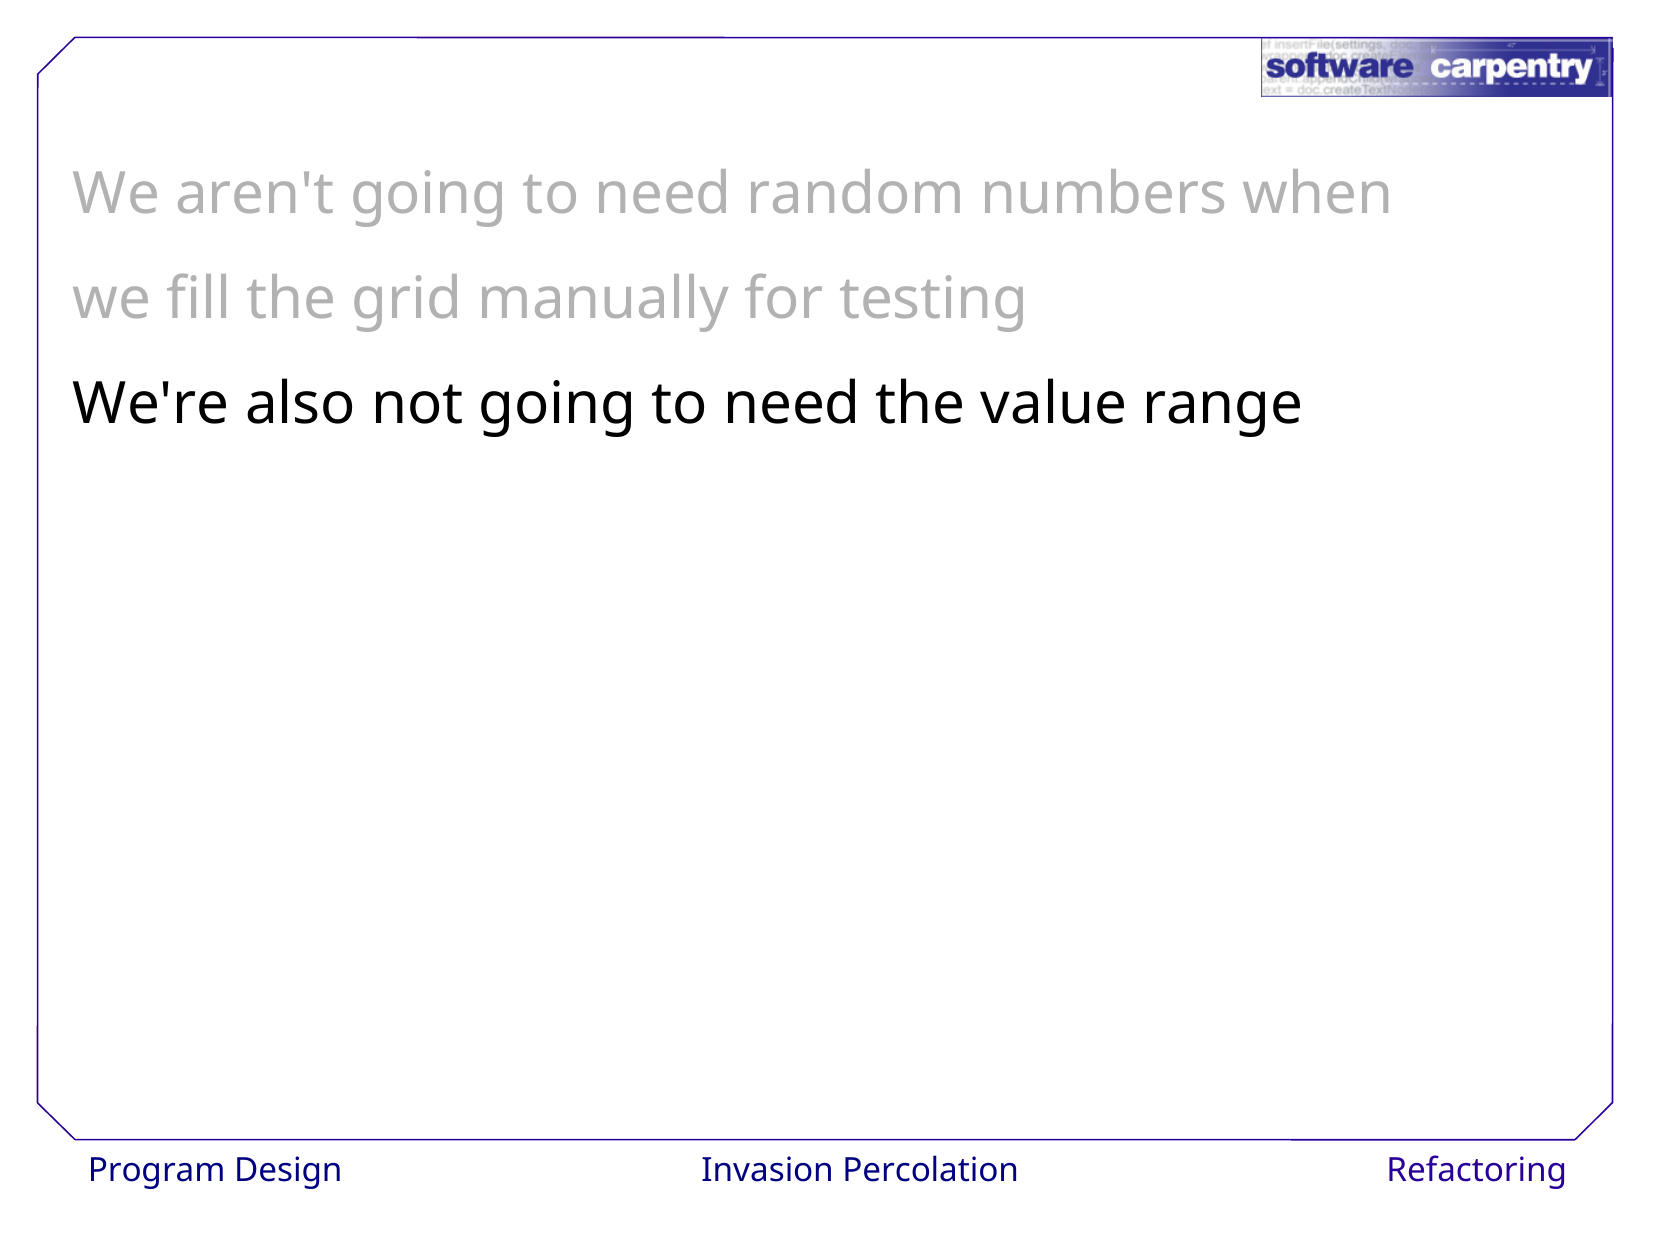

We aren't going to need random numbers when
we fill the grid manually for testing
We're also not going to need the value range